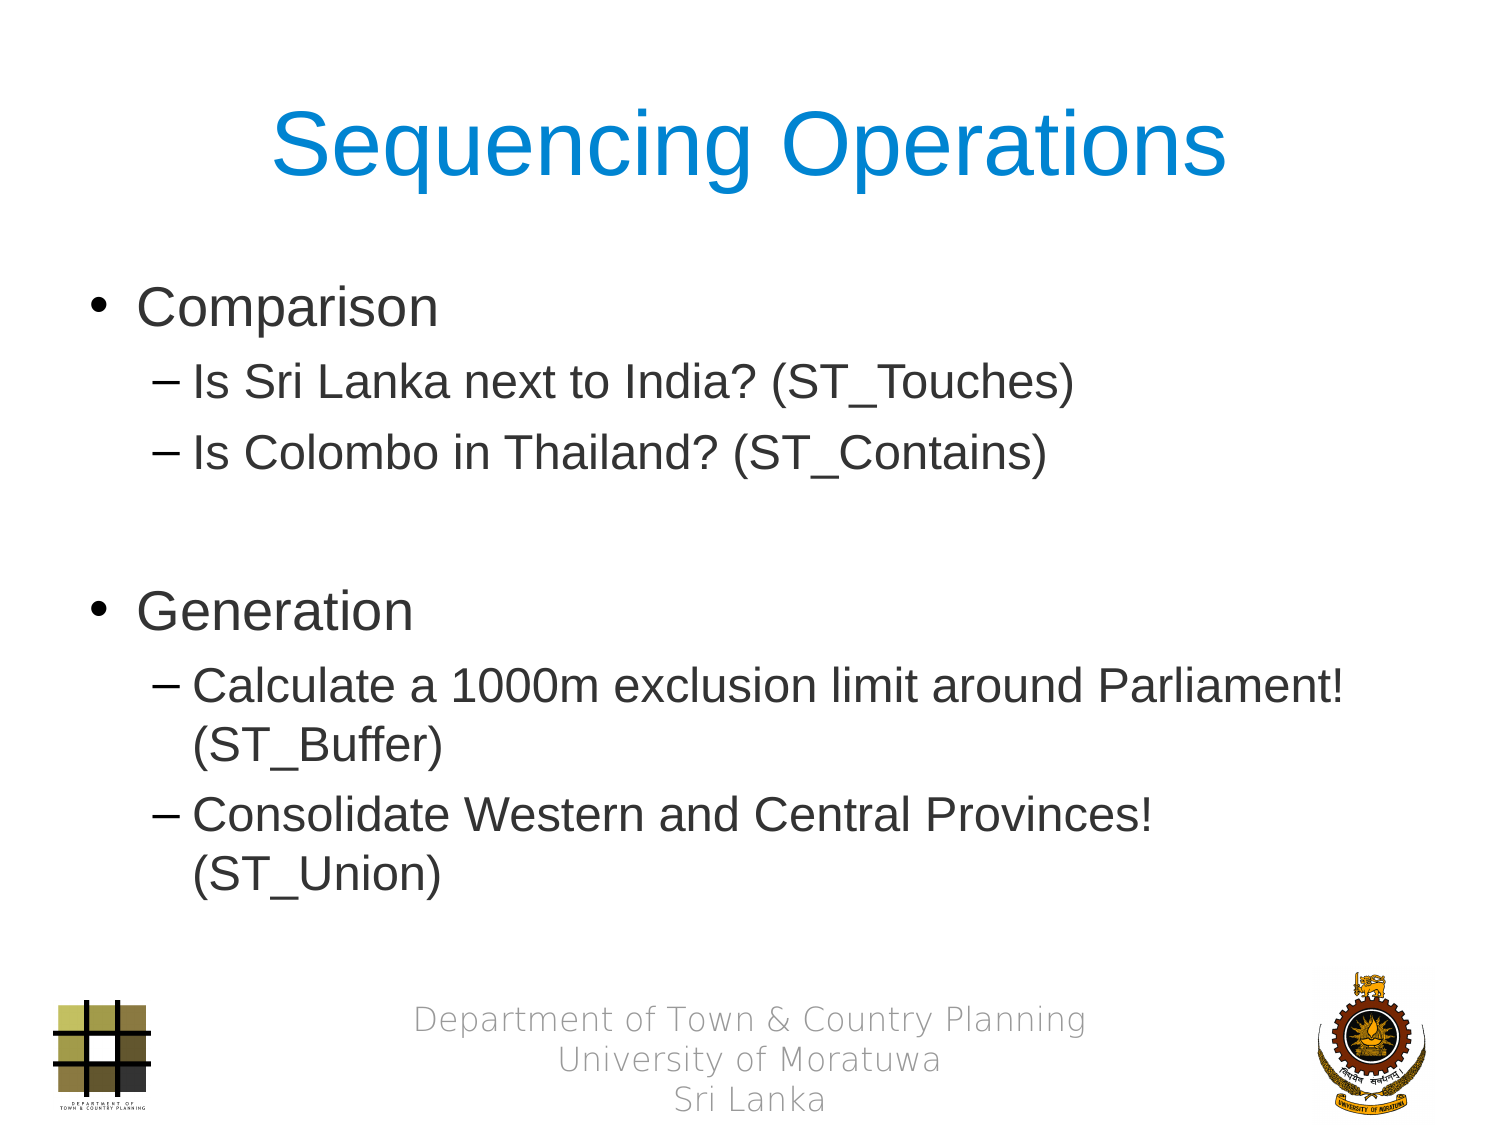

# Sequencing Operations
Comparison
Is Sri Lanka next to India? (ST_Touches)
Is Colombo in Thailand? (ST_Contains)
Generation
Calculate a 1000m exclusion limit around Parliament! (ST_Buffer)
Consolidate Western and Central Provinces! (ST_Union)